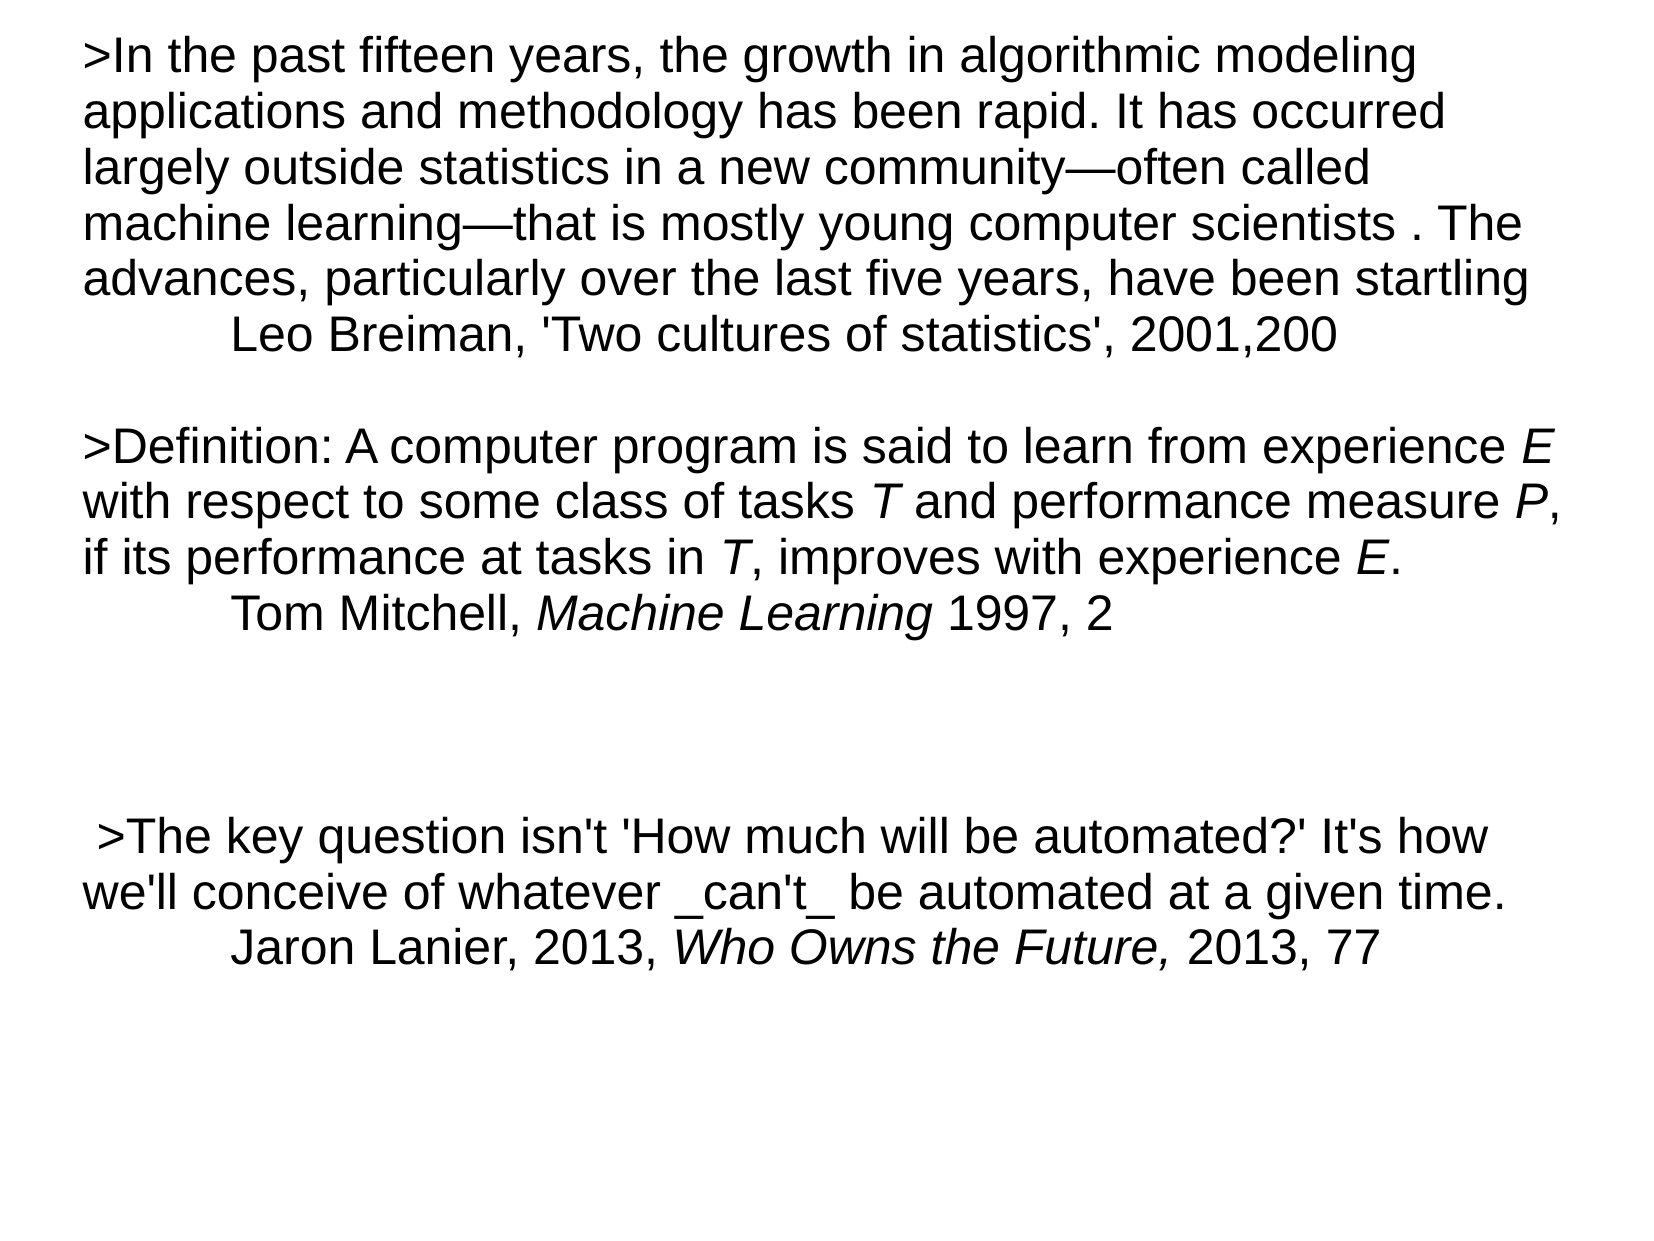

# >In the past fifteen years, the growth in algorithmic modeling applications and methodology has been rapid. It has occurred largely outside statistics in a new community—often called machine learning—that is mostly young computer scientists . The advances, particularly over the last five years, have been startling 			Leo Breiman, 'Two cultures of statistics', 2001,200
>Definition: A computer program is said to learn from experience E with respect to some class of tasks T and performance measure P, if its performance at tasks in T, improves with experience E.
		Tom Mitchell, Machine Learning 1997, 2
 >The key question isn't 'How much will be automated?' It's how we'll conceive of whatever _can't_ be automated at a given time. 			Jaron Lanier, 2013, Who Owns the Future, 2013, 77